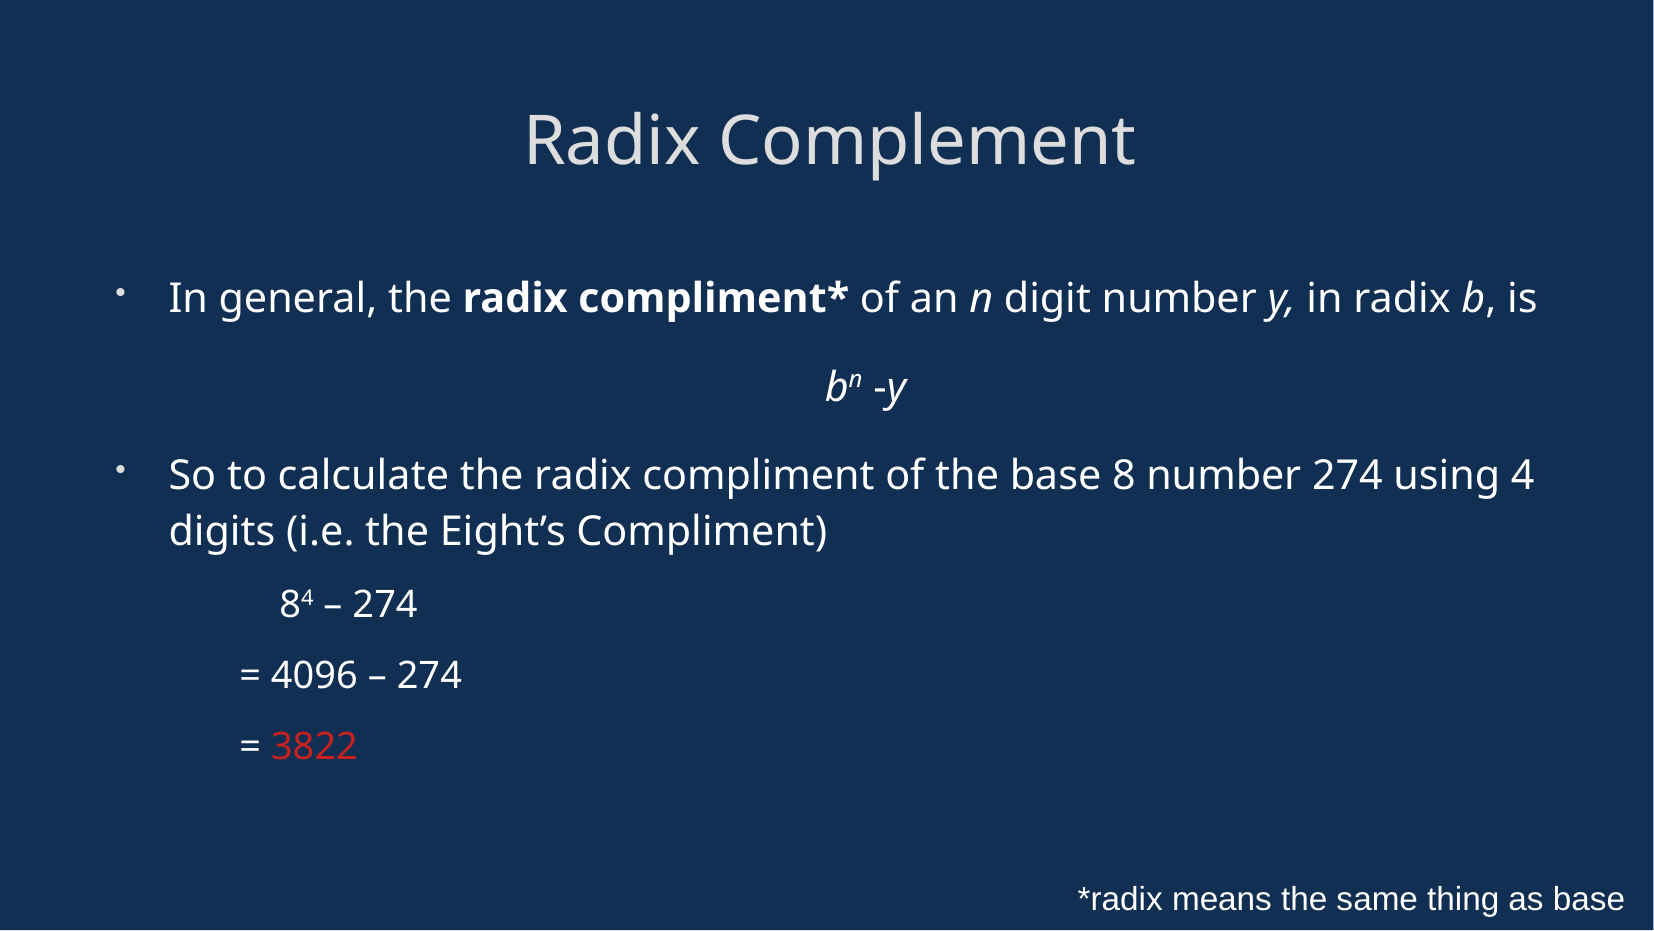

# Radix Complement
In general, the radix compliment* of an n digit number y, in radix b, is
bn -y
So to calculate the radix compliment of the base 8 number 274 using 4 digits (i.e. the Eight’s Compliment)
 84 – 274
= 4096 – 274
= 3822
*radix means the same thing as base